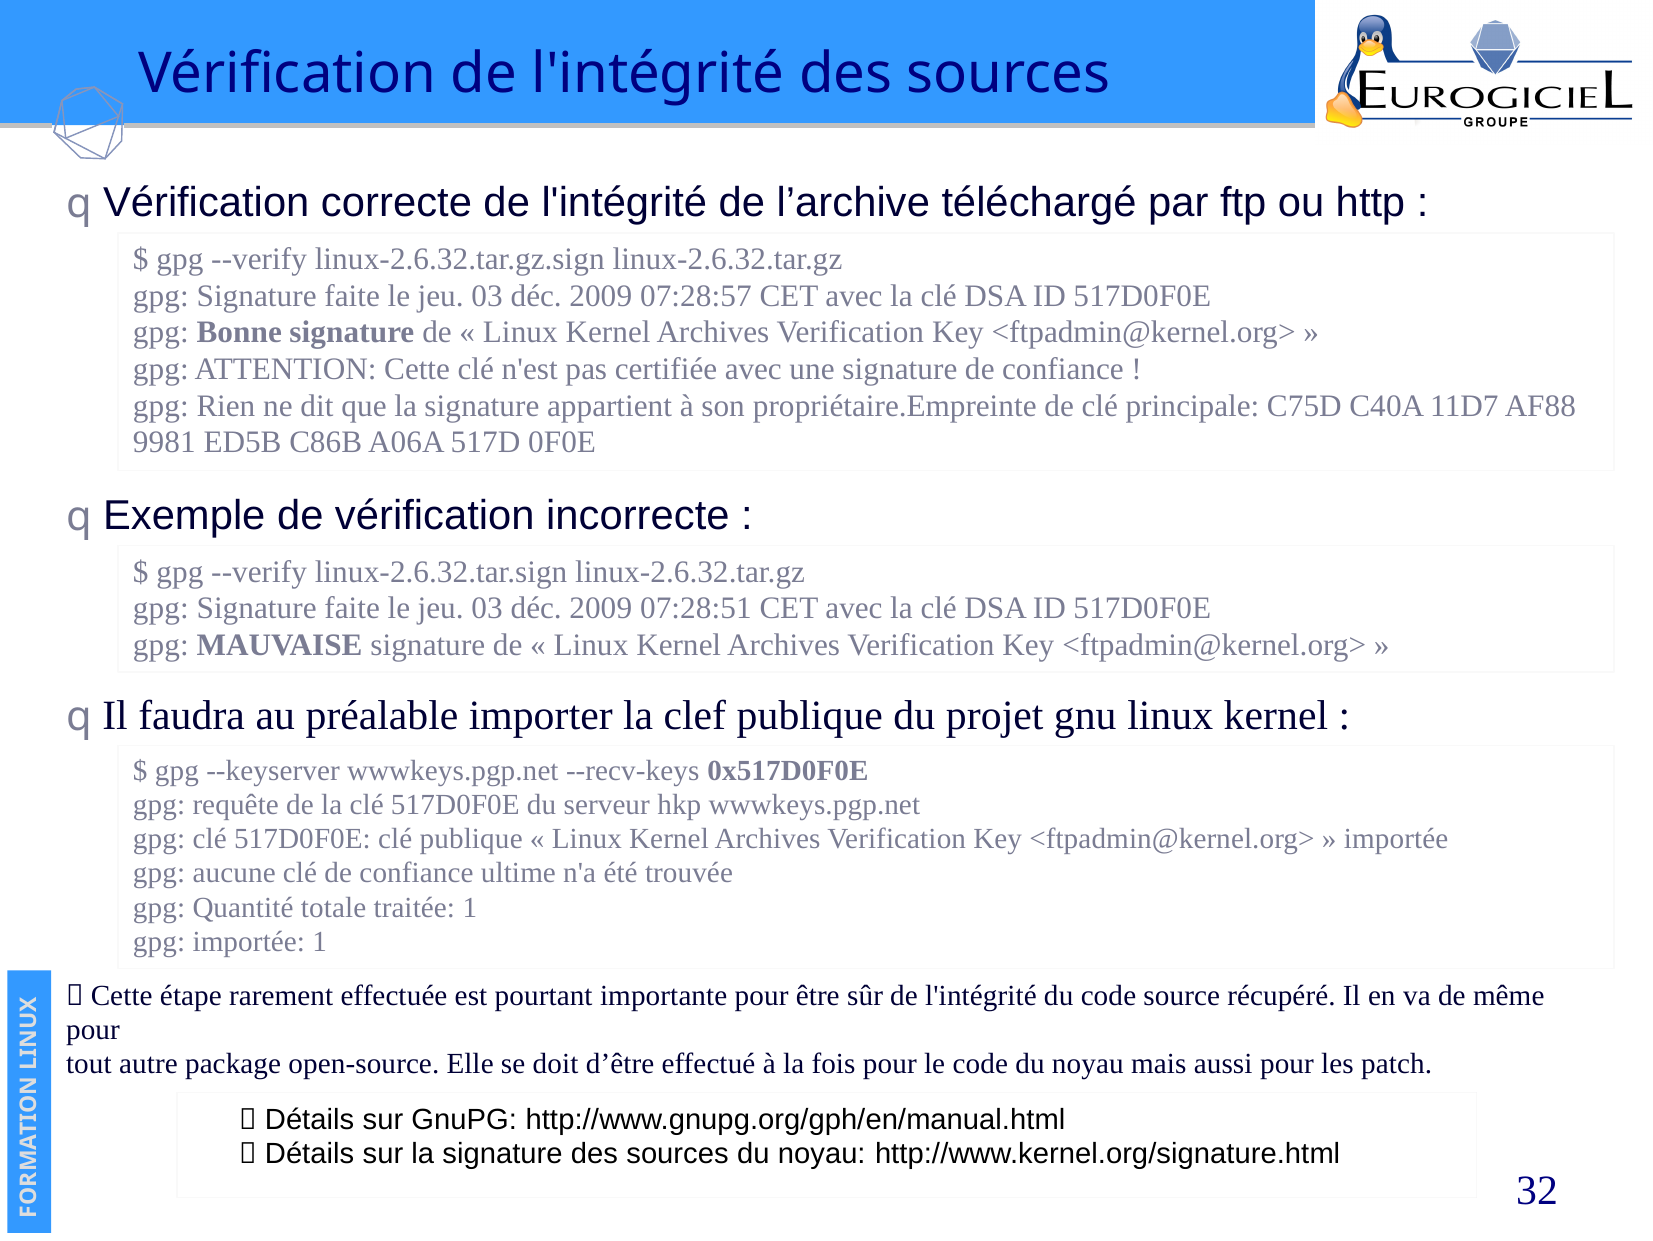

# Vérification de l'intégrité des sources
 Vérification correcte de l'intégrité de l’archive téléchargé par ftp ou http :
$ gpg --verify linux-2.6.32.tar.gz.sign linux-2.6.32.tar.gz
gpg: Signature faite le jeu. 03 déc. 2009 07:28:57 CET avec la clé DSA ID 517D0F0E
gpg: Bonne signature de « Linux Kernel Archives Verification Key <ftpadmin@kernel.org> »
gpg: ATTENTION: Cette clé n'est pas certifiée avec une signature de confiance !
gpg: Rien ne dit que la signature appartient à son propriétaire.Empreinte de clé principale: C75D C40A 11D7 AF88 9981 ED5B C86B A06A 517D 0F0E
 Exemple de vérification incorrecte :
$ gpg --verify linux-2.6.32.tar.sign linux-2.6.32.tar.gz
gpg: Signature faite le jeu. 03 déc. 2009 07:28:51 CET avec la clé DSA ID 517D0F0E
gpg: MAUVAISE signature de « Linux Kernel Archives Verification Key <ftpadmin@kernel.org> »
 Il faudra au préalable importer la clef publique du projet gnu linux kernel :
$ gpg --keyserver wwwkeys.pgp.net --recv-keys 0x517D0F0E
gpg: requête de la clé 517D0F0E du serveur hkp wwwkeys.pgp.net
gpg: clé 517D0F0E: clé publique « Linux Kernel Archives Verification Key <ftpadmin@kernel.org> » importée
gpg: aucune clé de confiance ultime n'a été trouvée
gpg: Quantité totale traitée: 1
gpg: importée: 1
 Cette étape rarement effectuée est pourtant importante pour être sûr de l'intégrité du code source récupéré. Il en va de même pour
tout autre package open-source. Elle se doit d’être effectué à la fois pour le code du noyau mais aussi pour les patch.
 Détails sur GnuPG: http://www.gnupg.org/gph/en/manual.html
 Détails sur la signature des sources du noyau: http://www.kernel.org/signature.html